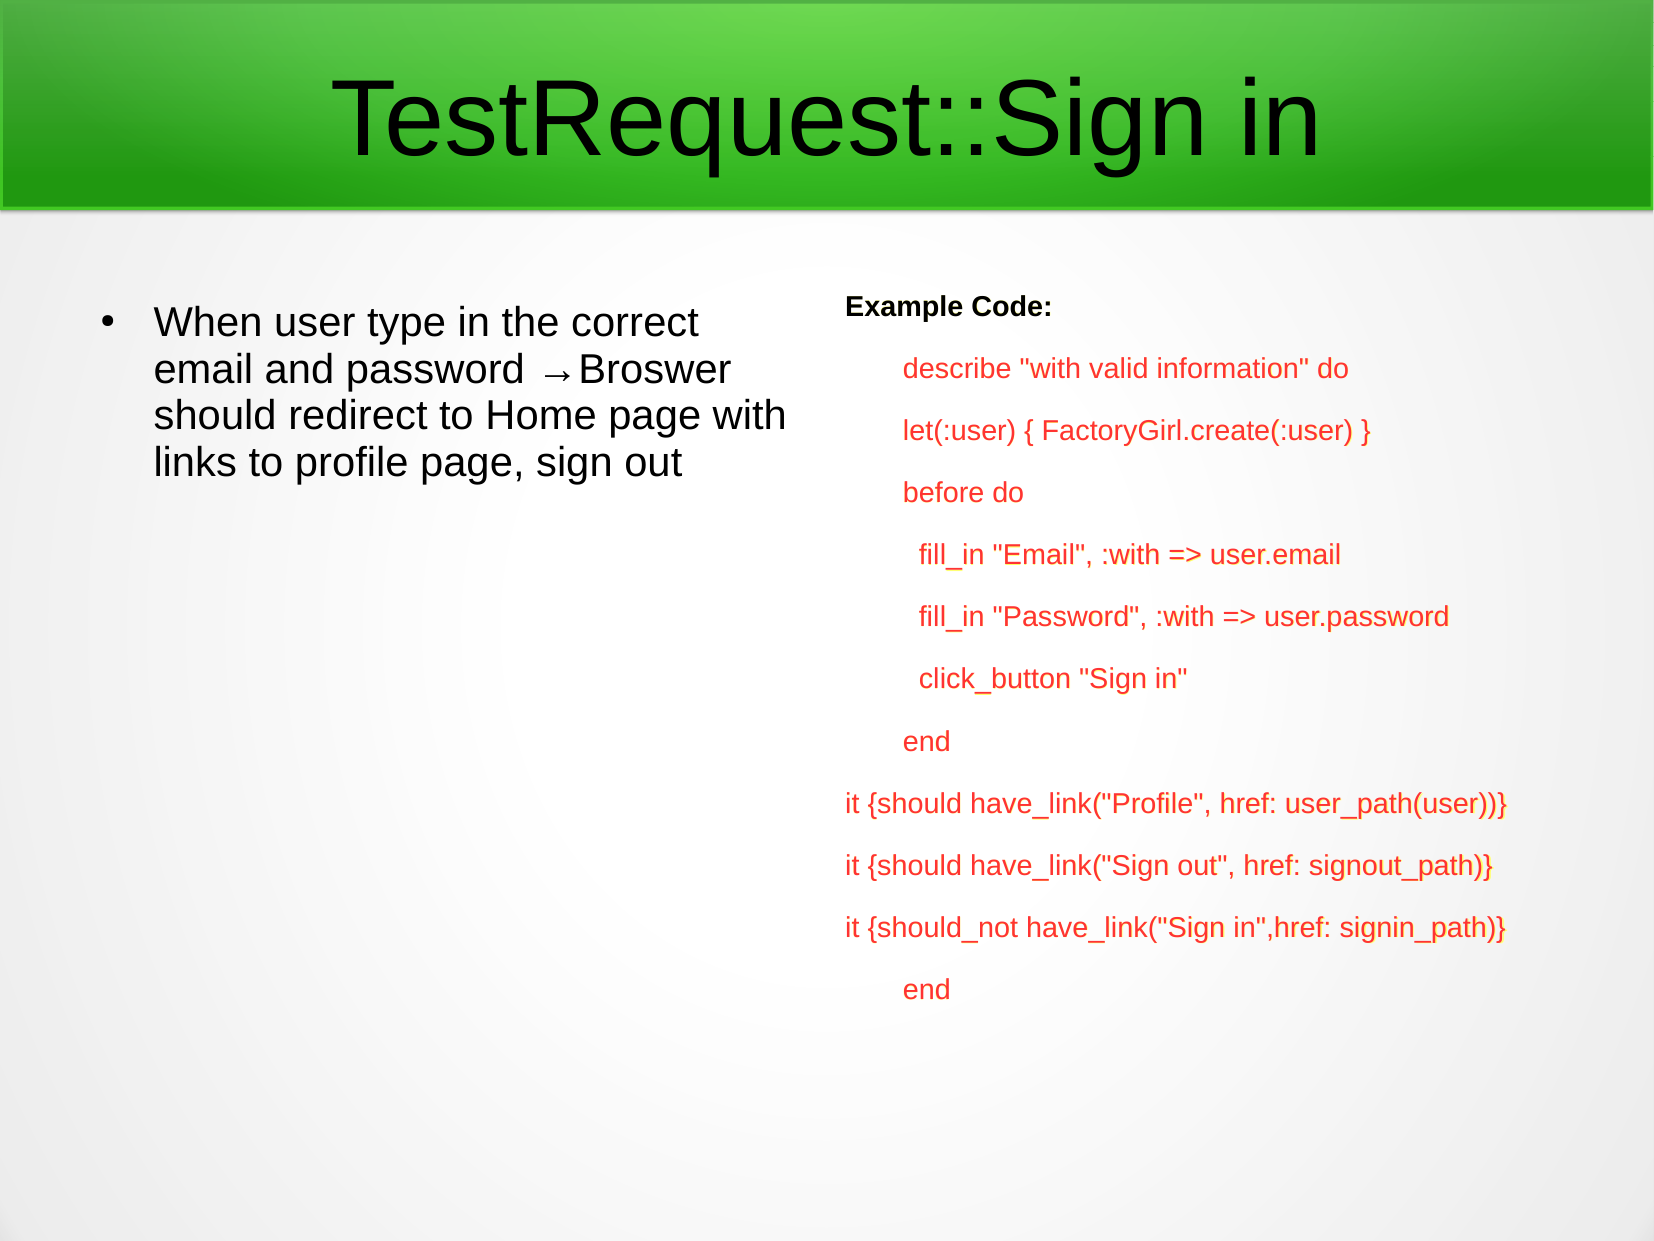

# TestRequest::Sign in
Example Code:
	describe "with valid information" do
 		let(:user) { FactoryGirl.create(:user) }
 		before do
 		 fill_in "Email", :with => user.email
 		 fill_in "Password", :with => user.password
 		 click_button "Sign in"
 		end
it {should have_link("Profile", href: user_path(user))}
it {should have_link("Sign out", href: signout_path)}
it {should_not have_link("Sign in",href: signin_path)}
 	end
When user type in the correct email and password →Broswer should redirect to Home page with links to profile page, sign out